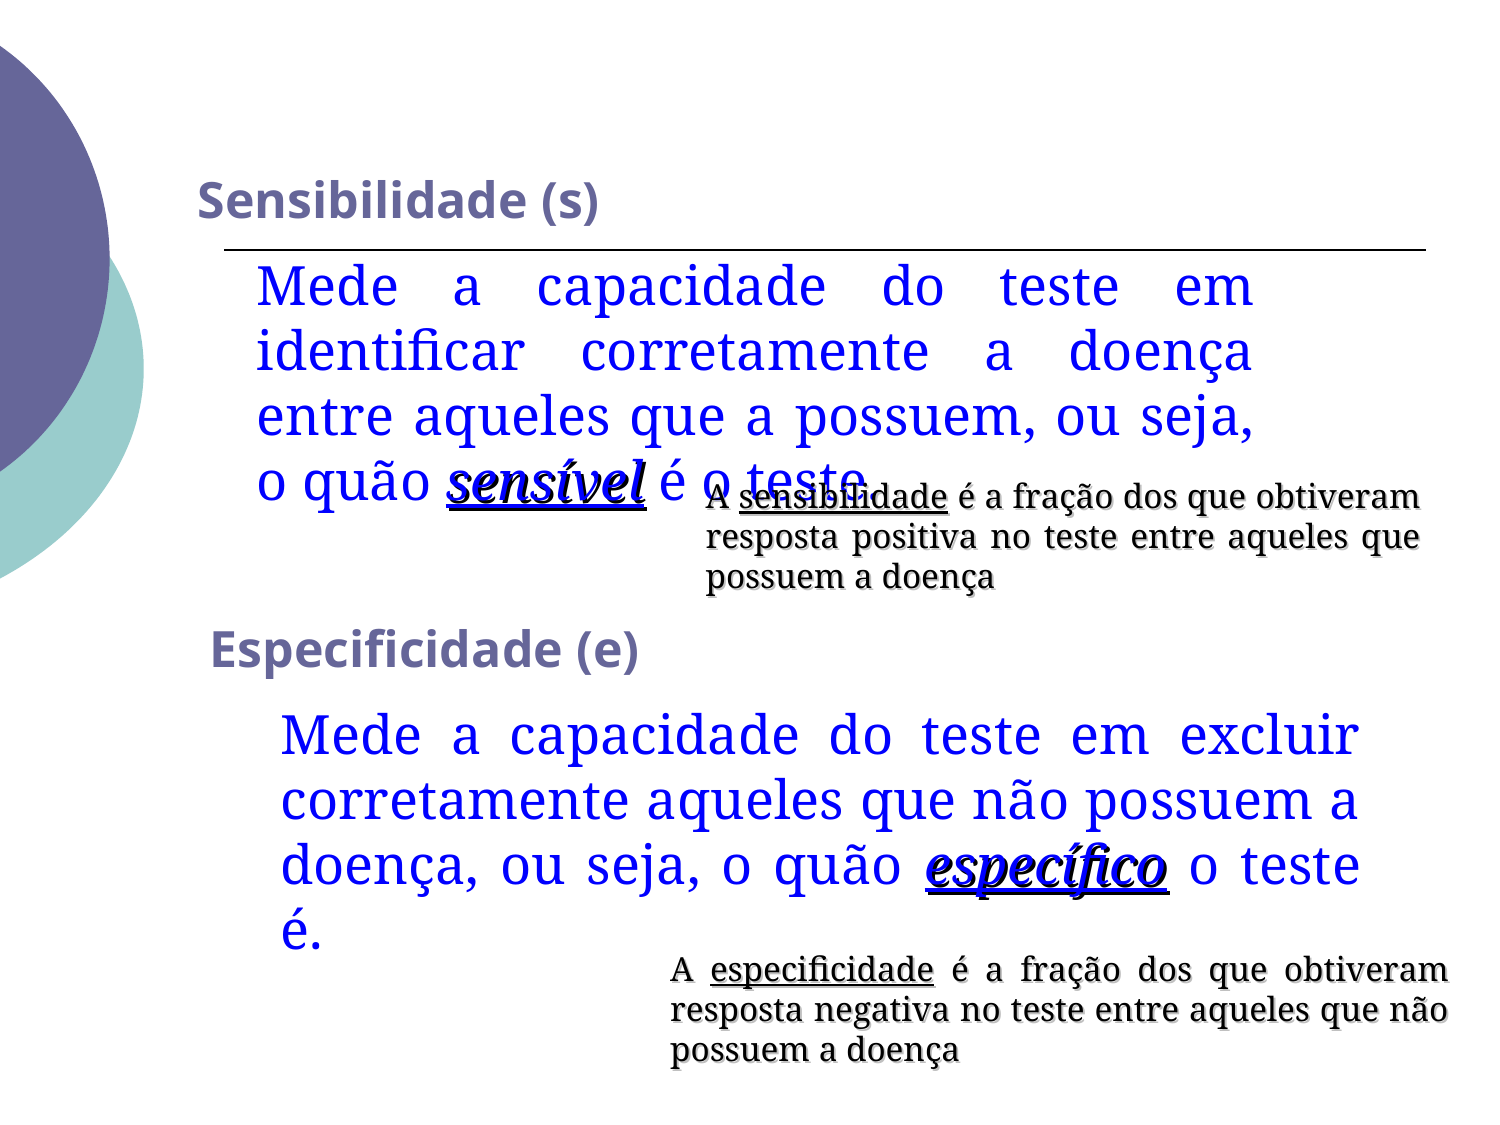

Sensibilidade (s)
Mede a capacidade do teste em identificar corretamente a doença entre aqueles que a possuem, ou seja, o quão sensível é o teste.
A sensibilidade é a fração dos que obtiveram resposta positiva no teste entre aqueles que possuem a doença
Especificidade (e)
Mede a capacidade do teste em excluir corretamente aqueles que não possuem a doença, ou seja, o quão específico o teste é.
A especificidade é a fração dos que obtiveram resposta negativa no teste entre aqueles que não possuem a doença